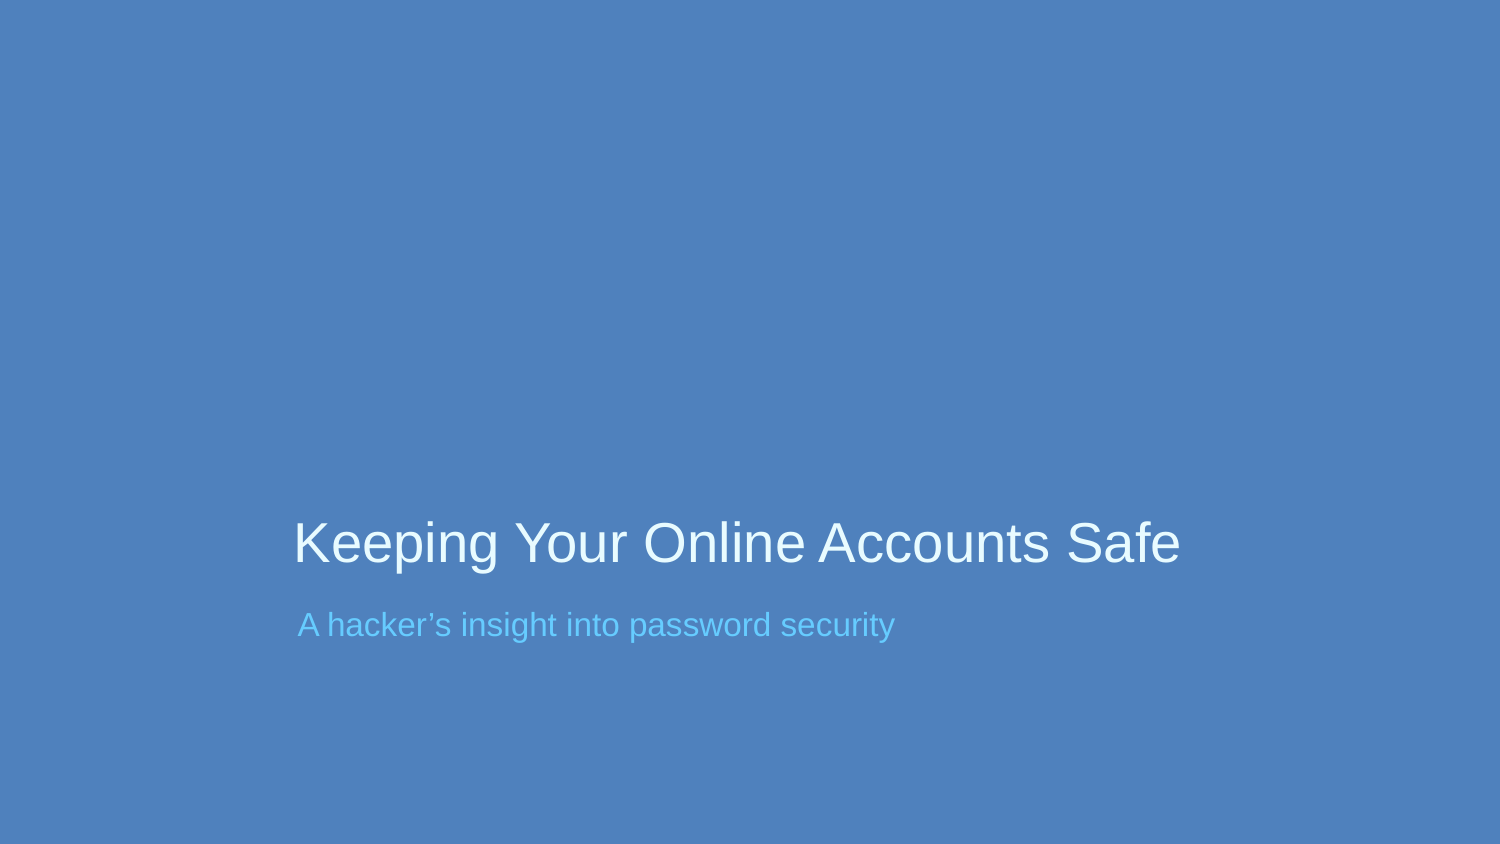

# Keeping Your Online Accounts Safe
A hacker’s insight into password security